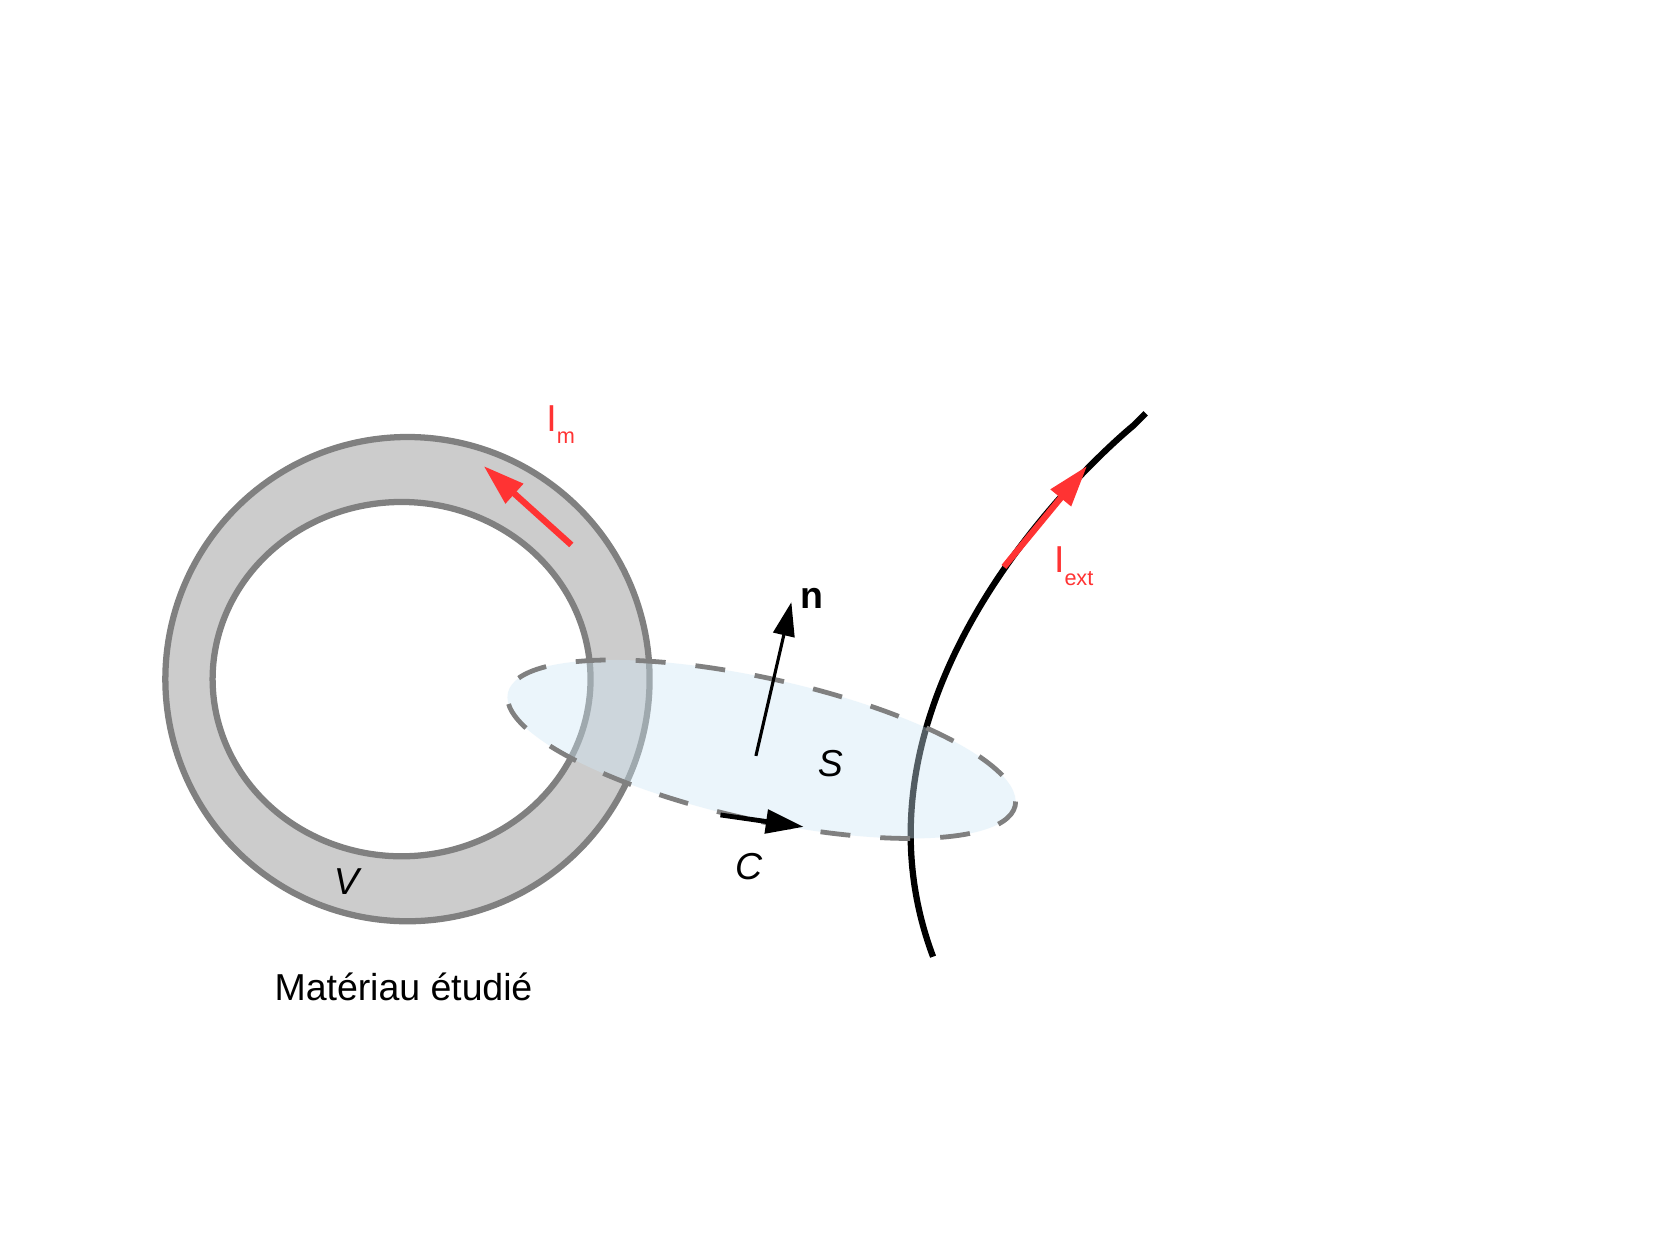

Im
Iext
n
S
C
V
Matériau étudié